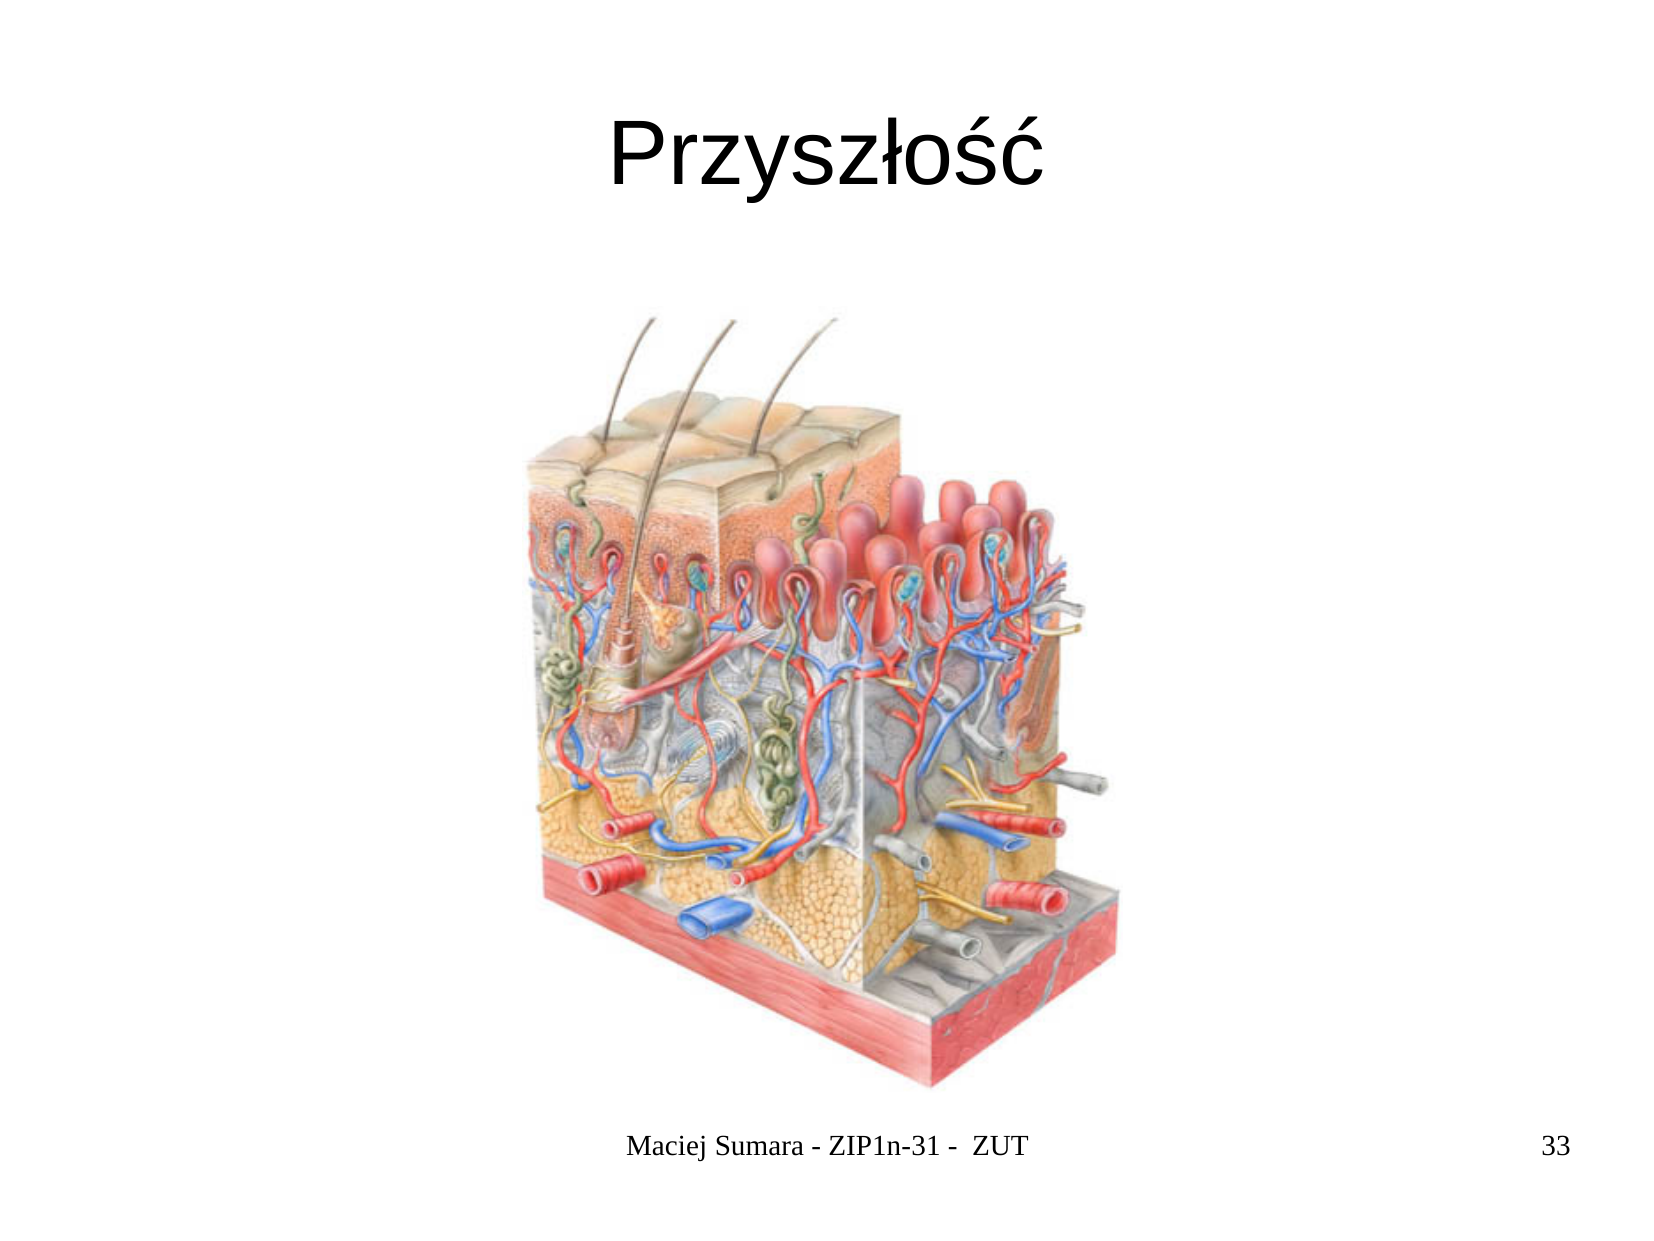

# Przyszłość
.
Maciej Sumara - ZIP1n-31 - ZUT
33